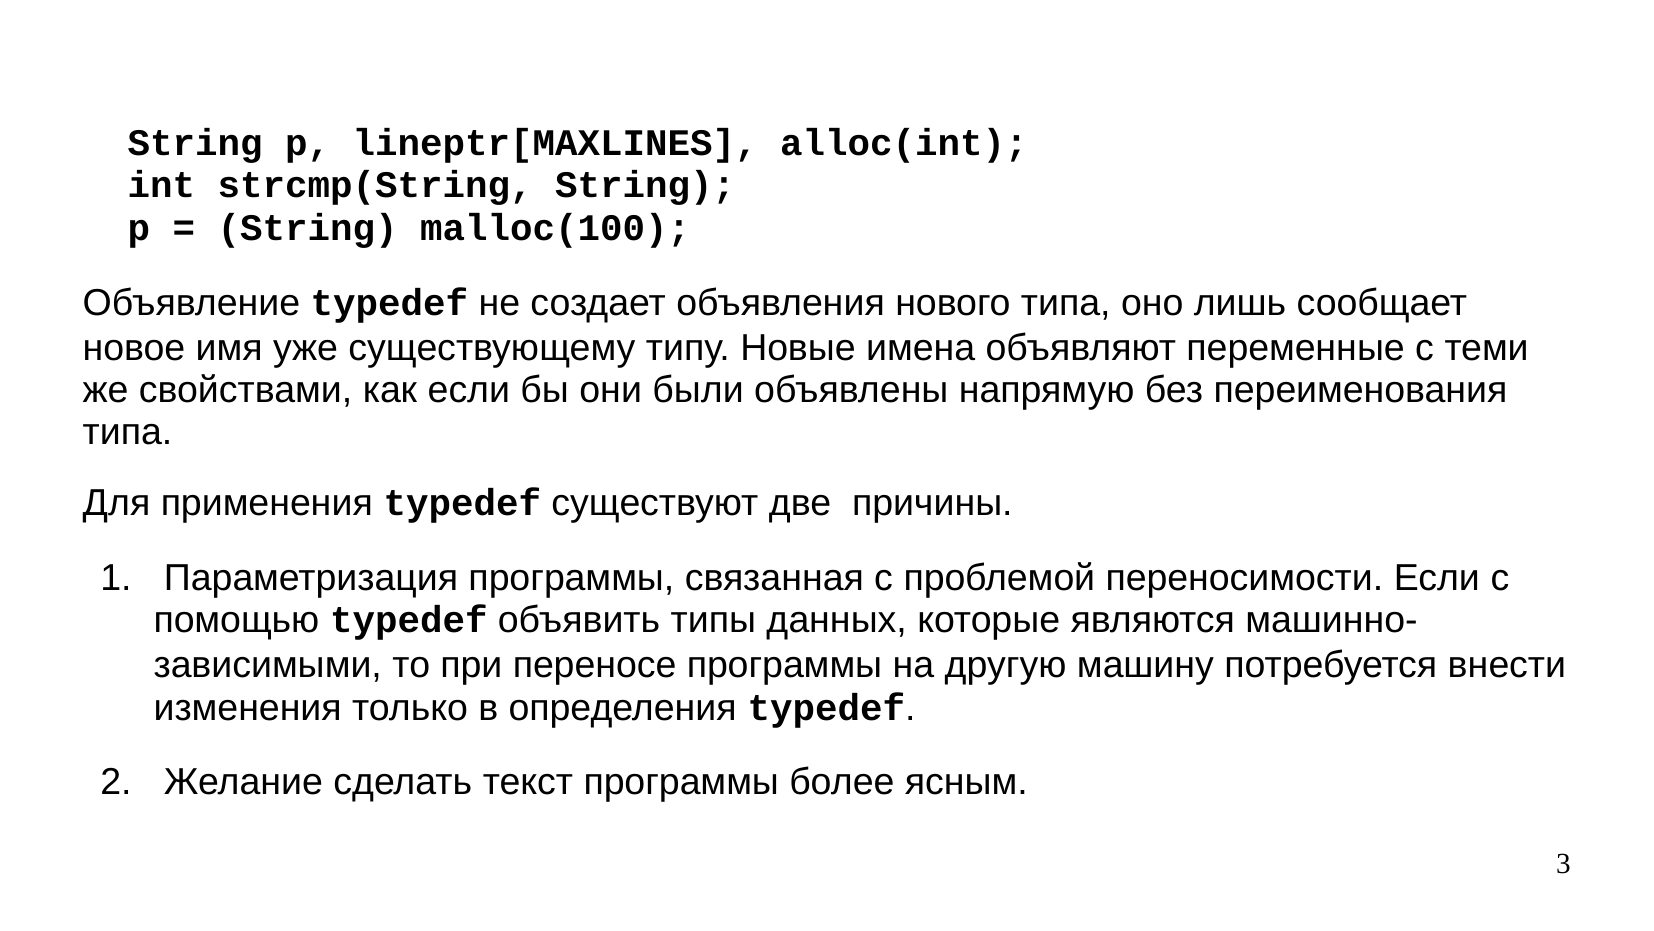

# String р, lineptr[MAXLINES], alloc(int);
 int strcmp(String, String);
 p = (String) malloc(100);
Объявление typedef не создает объявления нового типа, оно лишь сообщает новое имя уже существующему типу. Новые имена объявляют переменные с теми же свойствами, как если бы они были объявлены напрямую без переименования типа.
Для применения typedef существуют две причины.
 Параметризация программы, связанная с проблемой переносимости. Если с помощью typedef объявить типы данных, которые являются машинно-зависимыми, то при переносе программы на другую машину потребуется внести изменения только в определения typedef.
 Желание сделать текст программы более ясным.
3